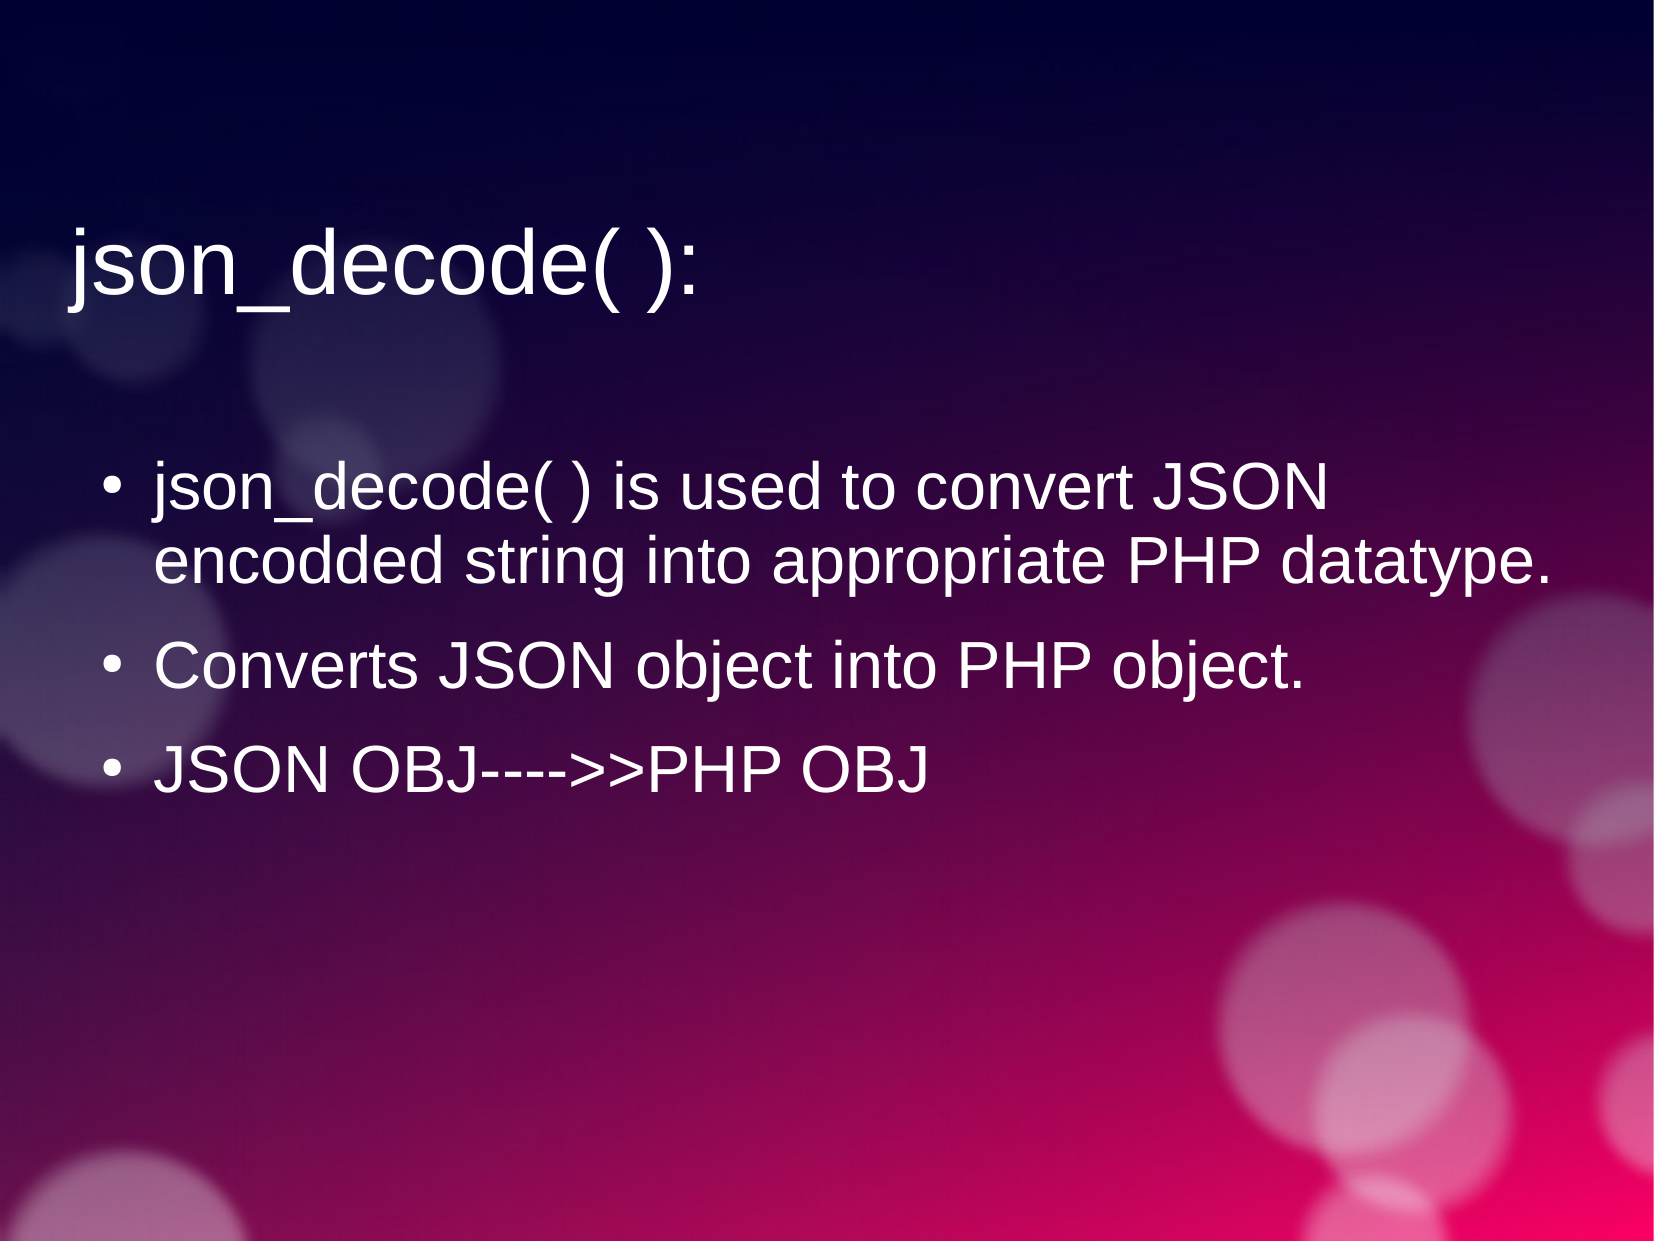

# json_decode( ):
json_decode( ) is used to convert JSON encodded string into appropriate PHP datatype.
Converts JSON object into PHP object.
JSON OBJ---->>PHP OBJ